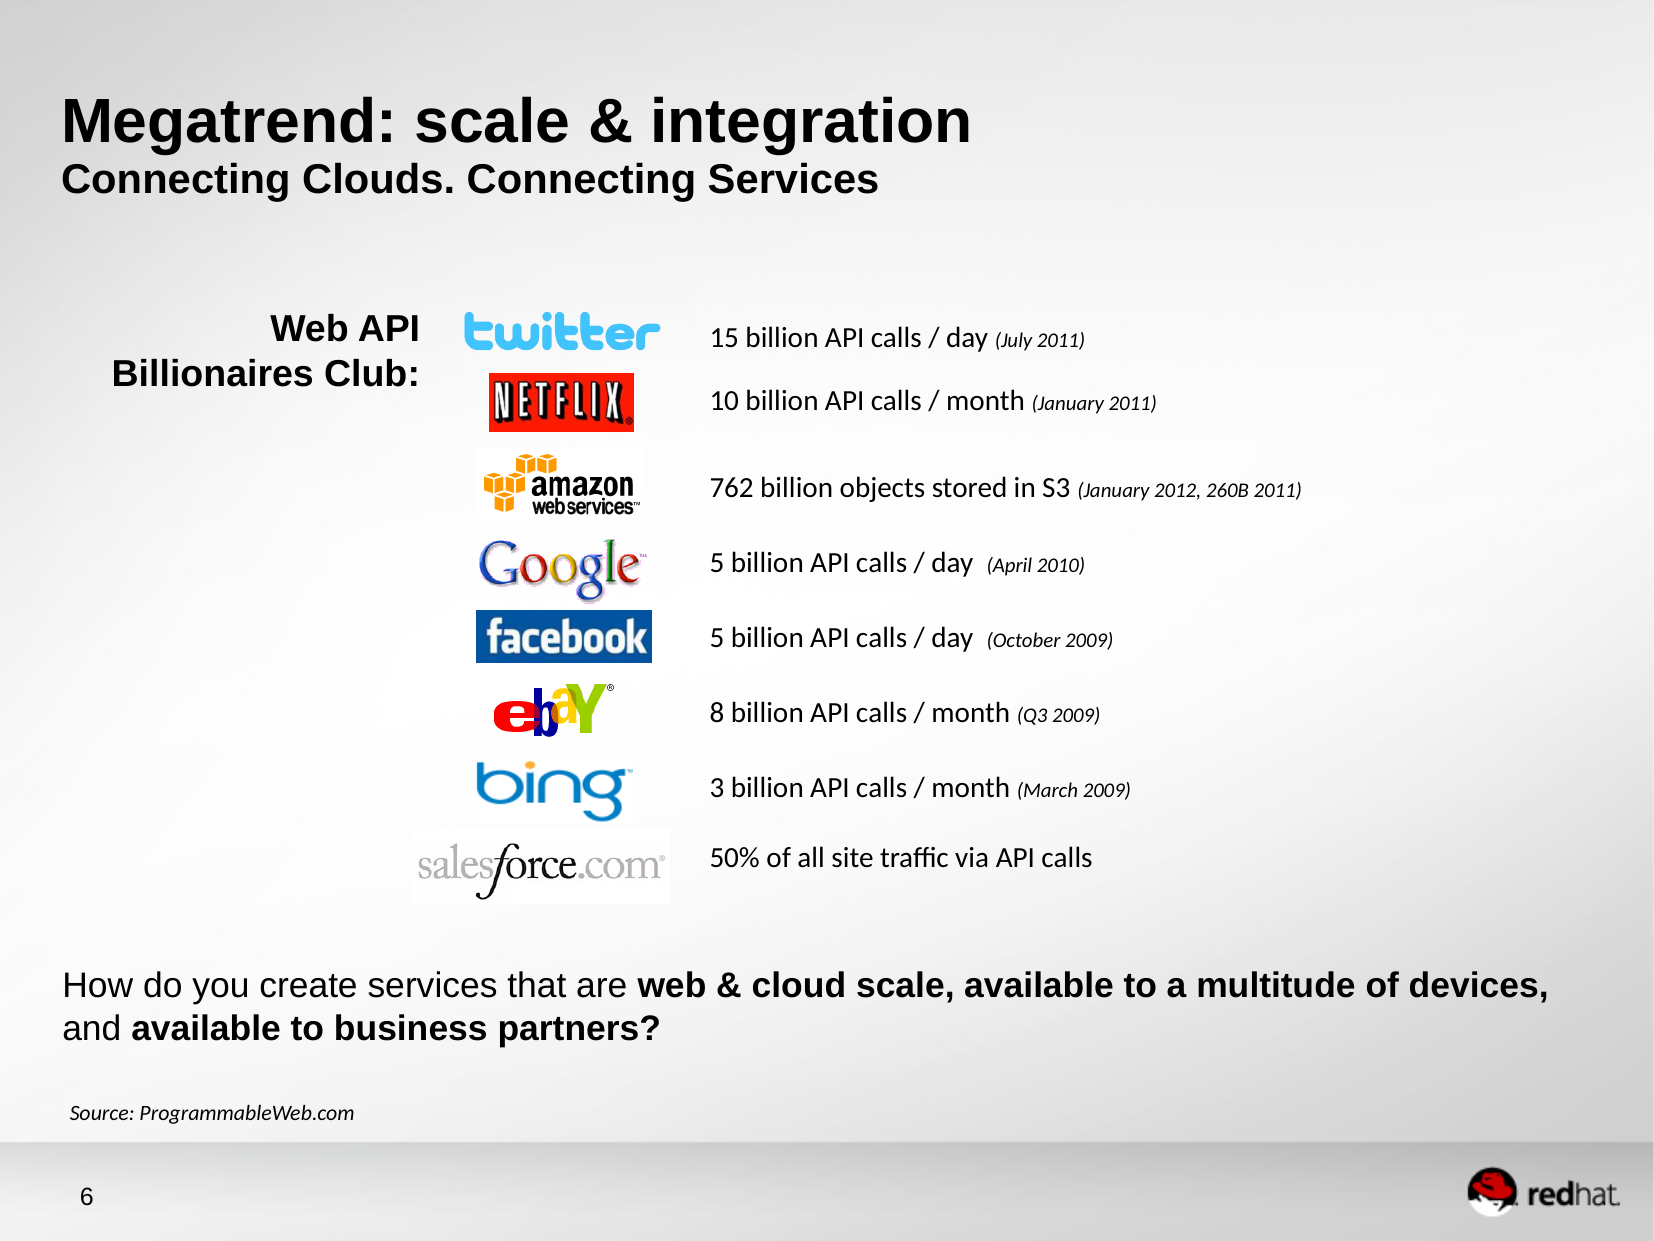

Megatrend: scale & integration
Connecting Clouds. Connecting Services
Web API
Billionaires Club:
15 billion API calls / day (July 2011)
10 billion API calls / month (January 2011)
762 billion objects stored in S3 (January 2012, 260B 2011)
5 billion API calls / day (April 2010)
5 billion API calls / day (October 2009)
8 billion API calls / month (Q3 2009)
3 billion API calls / month (March 2009)
50% of all site traffic via API calls
How do you create services that are web & cloud scale, available to a multitude of devices,
and available to business partners?
Source: ProgrammableWeb.com
Smartphone Shipments Forecast (Millions)